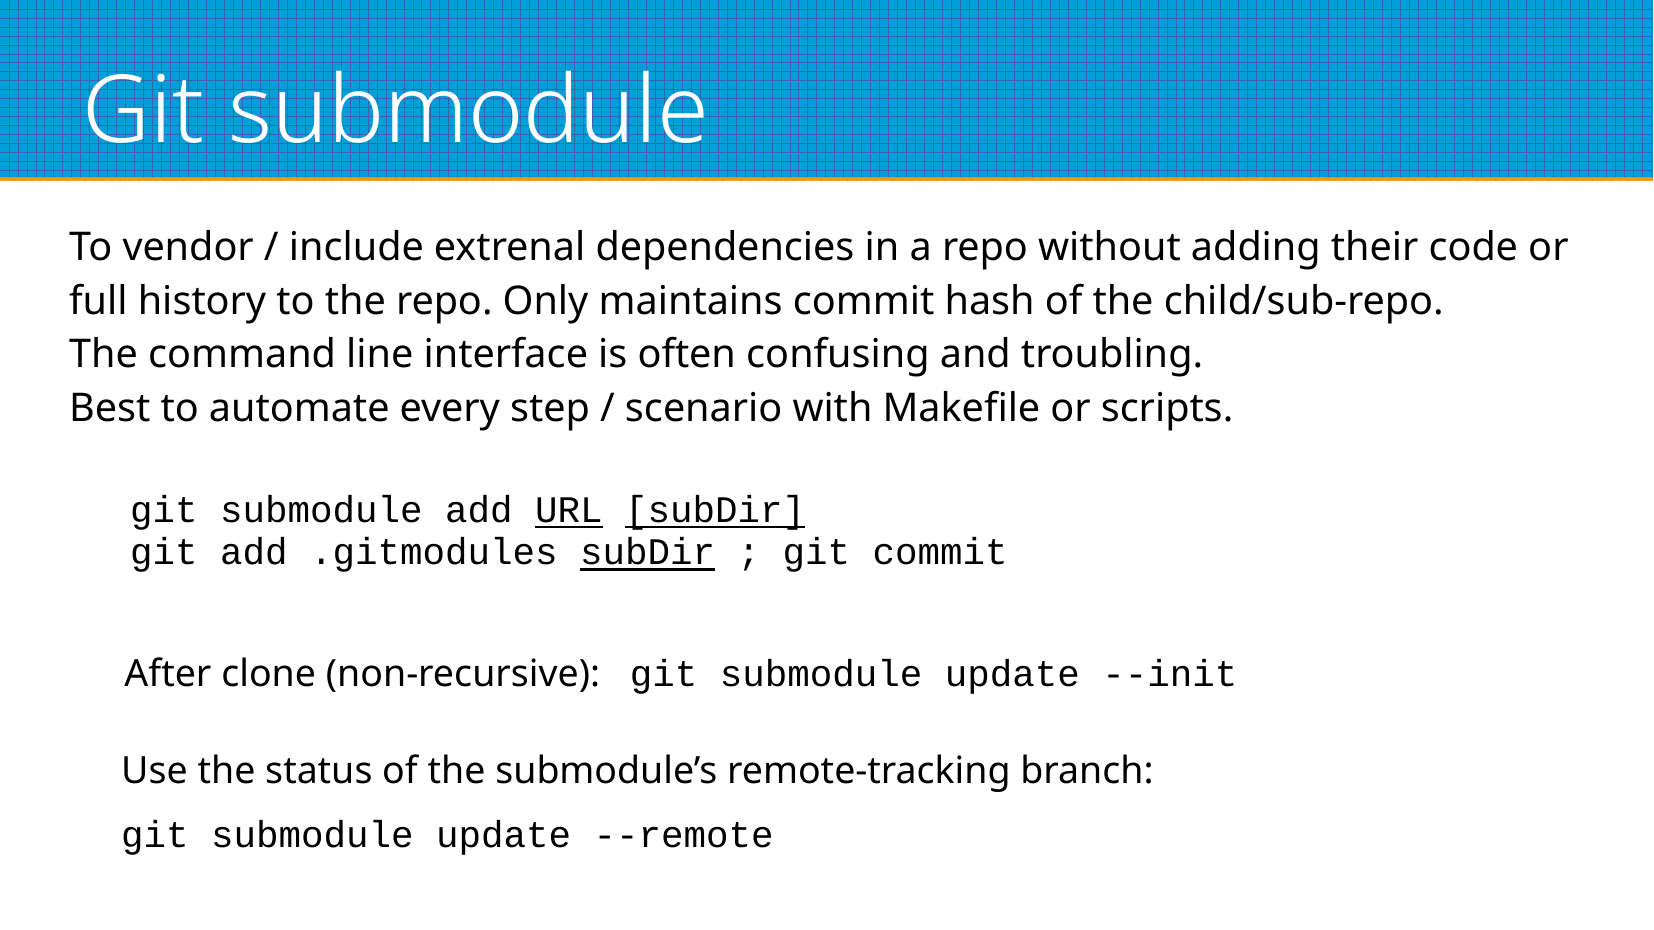

# Git submodule
To vendor / include extrenal dependencies in a repo without adding their code or full history to the repo. Only maintains commit hash of the child/sub-repo.
The command line interface is often confusing and troubling.
Best to automate every step / scenario with Makefile or scripts.
git submodule add URL [subDir]
git add .gitmodules subDir ; git commit
After clone (non-recursive): git submodule update --init
Use the status of the submodule’s remote-tracking branch:
git submodule update --remote